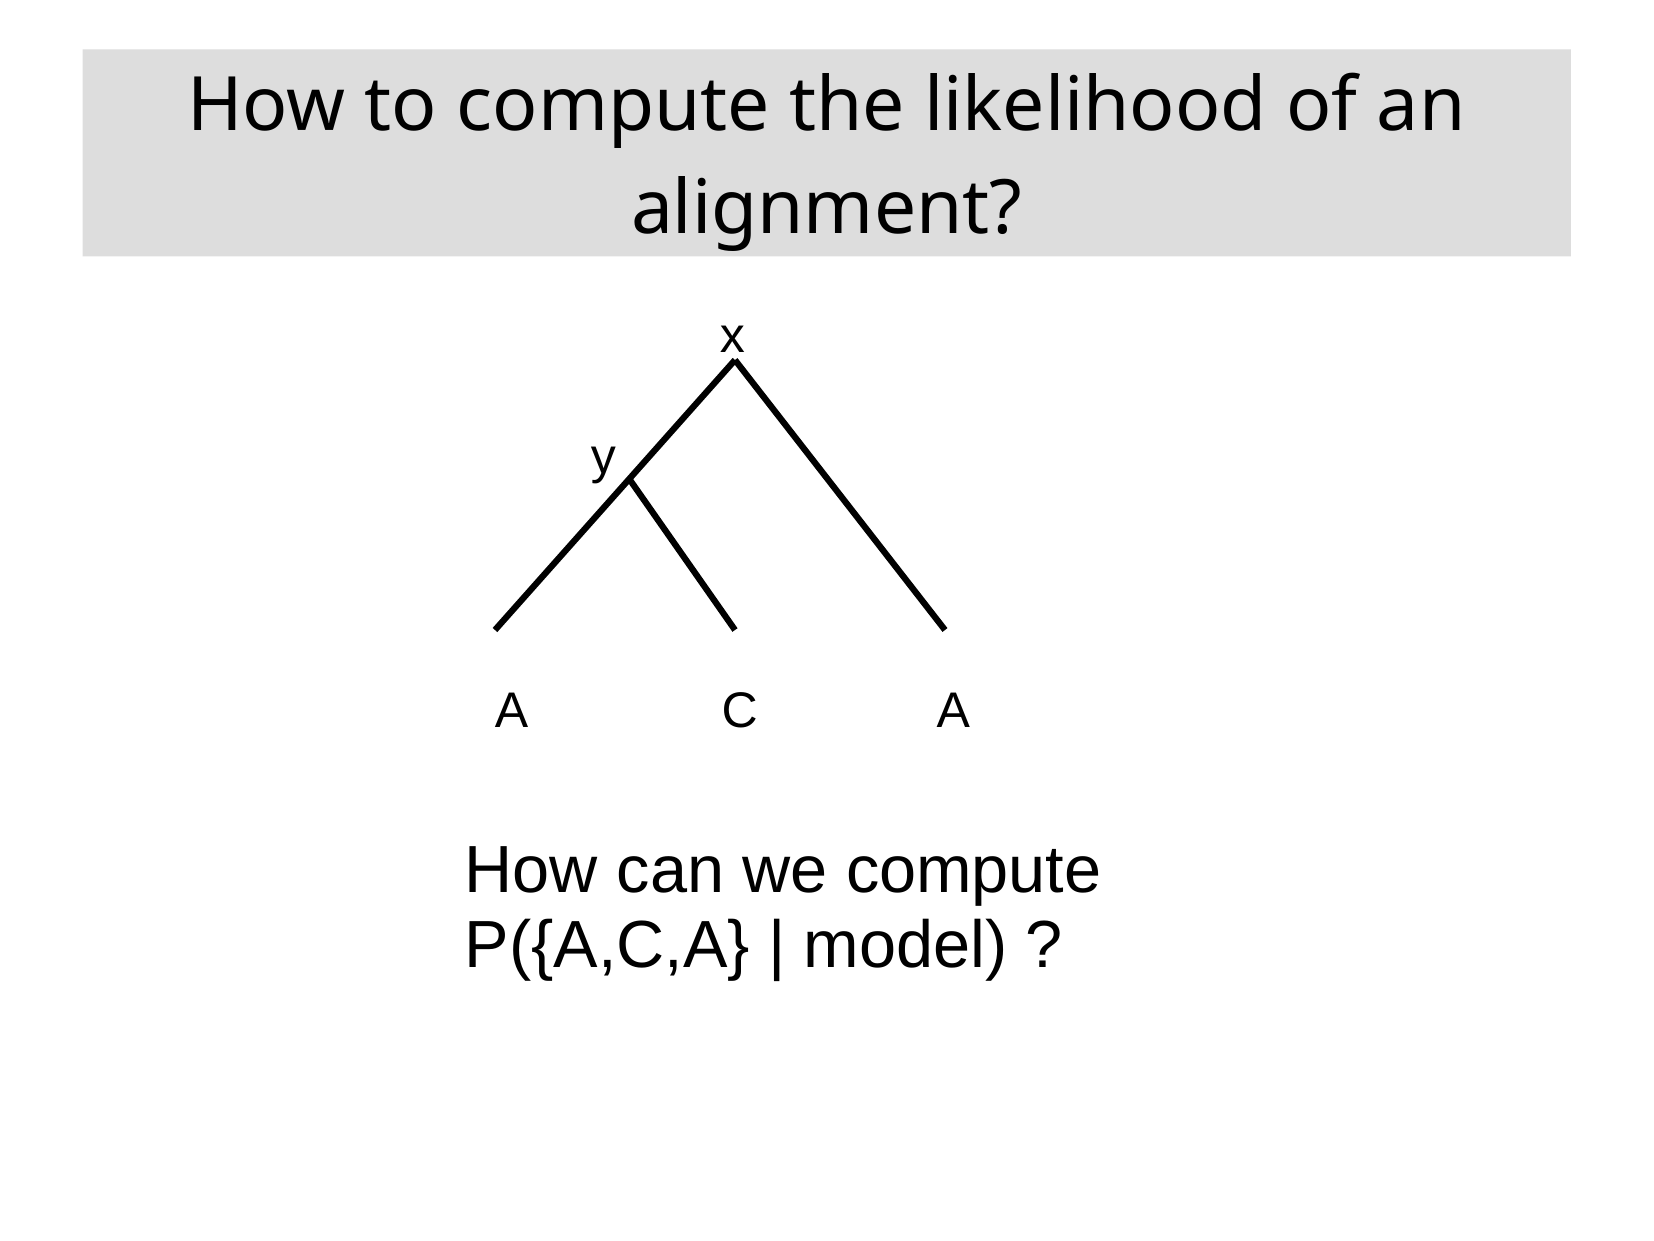

# How to compute the likelihood of an alignment?
x
y
A
C
A
How can we compute P({A,C,A} | model) ?